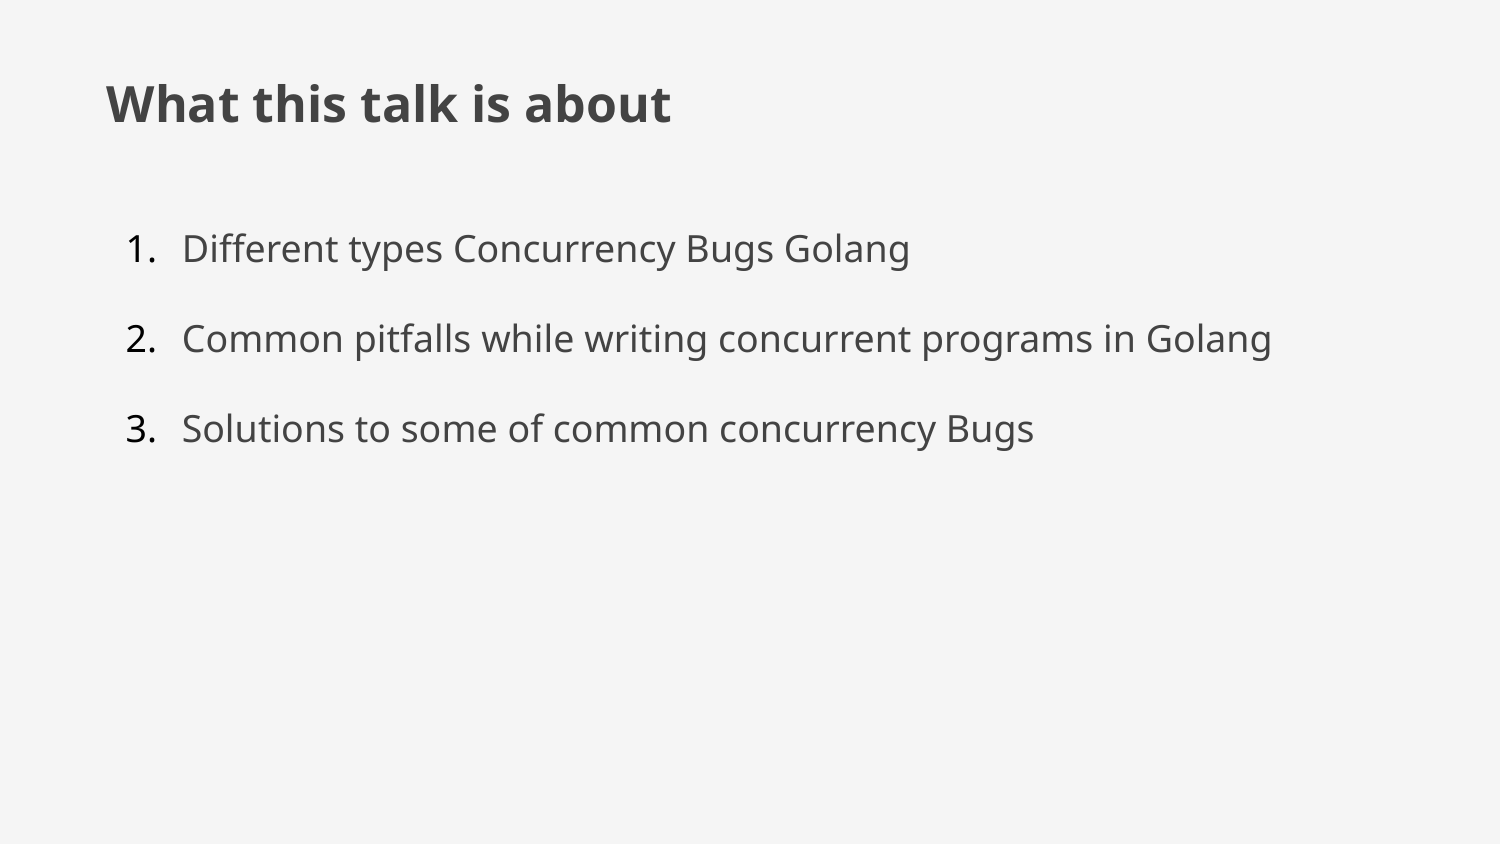

What this talk is about
Different types Concurrency Bugs Golang
Common pitfalls while writing concurrent programs in Golang
Solutions to some of common concurrency Bugs